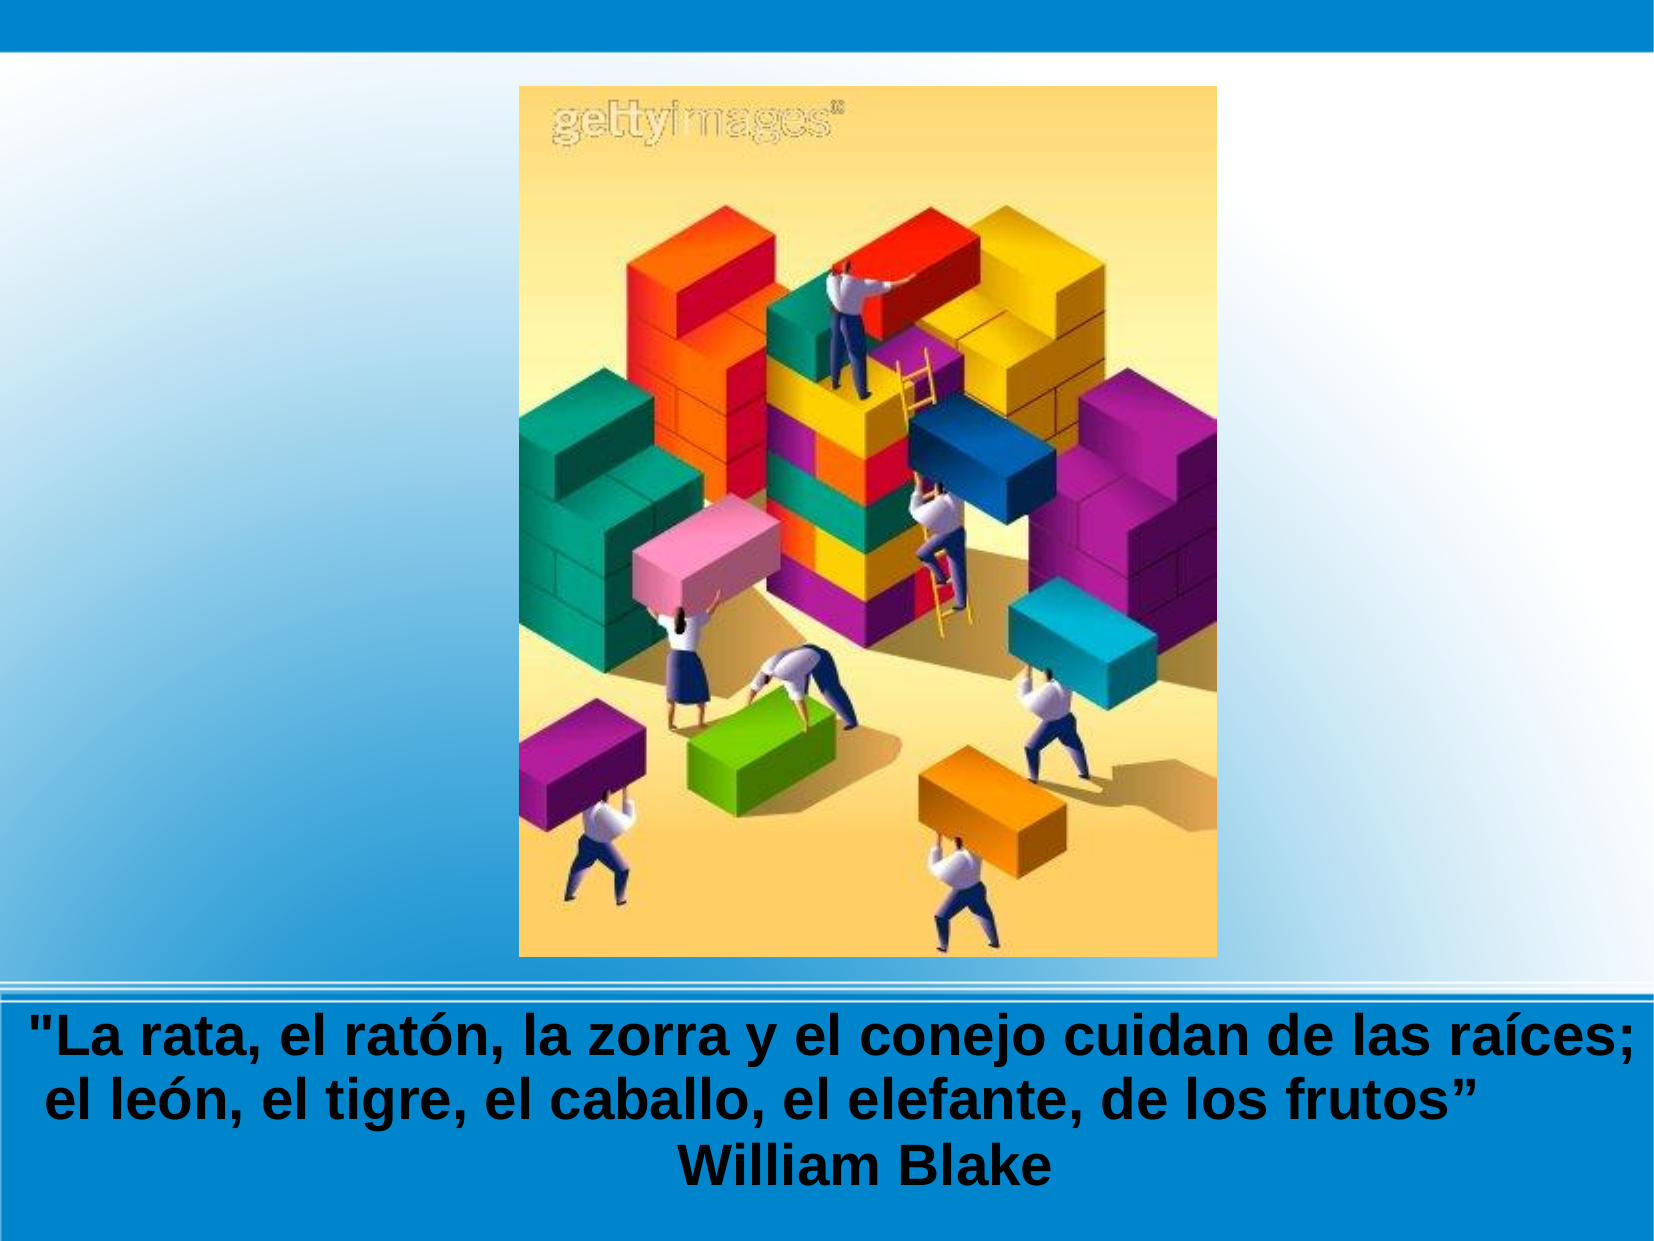

"La rata, el ratón, la zorra y el conejo cuidan de las raíces;
 el león, el tigre, el caballo, el elefante, de los frutos”
 William Blake